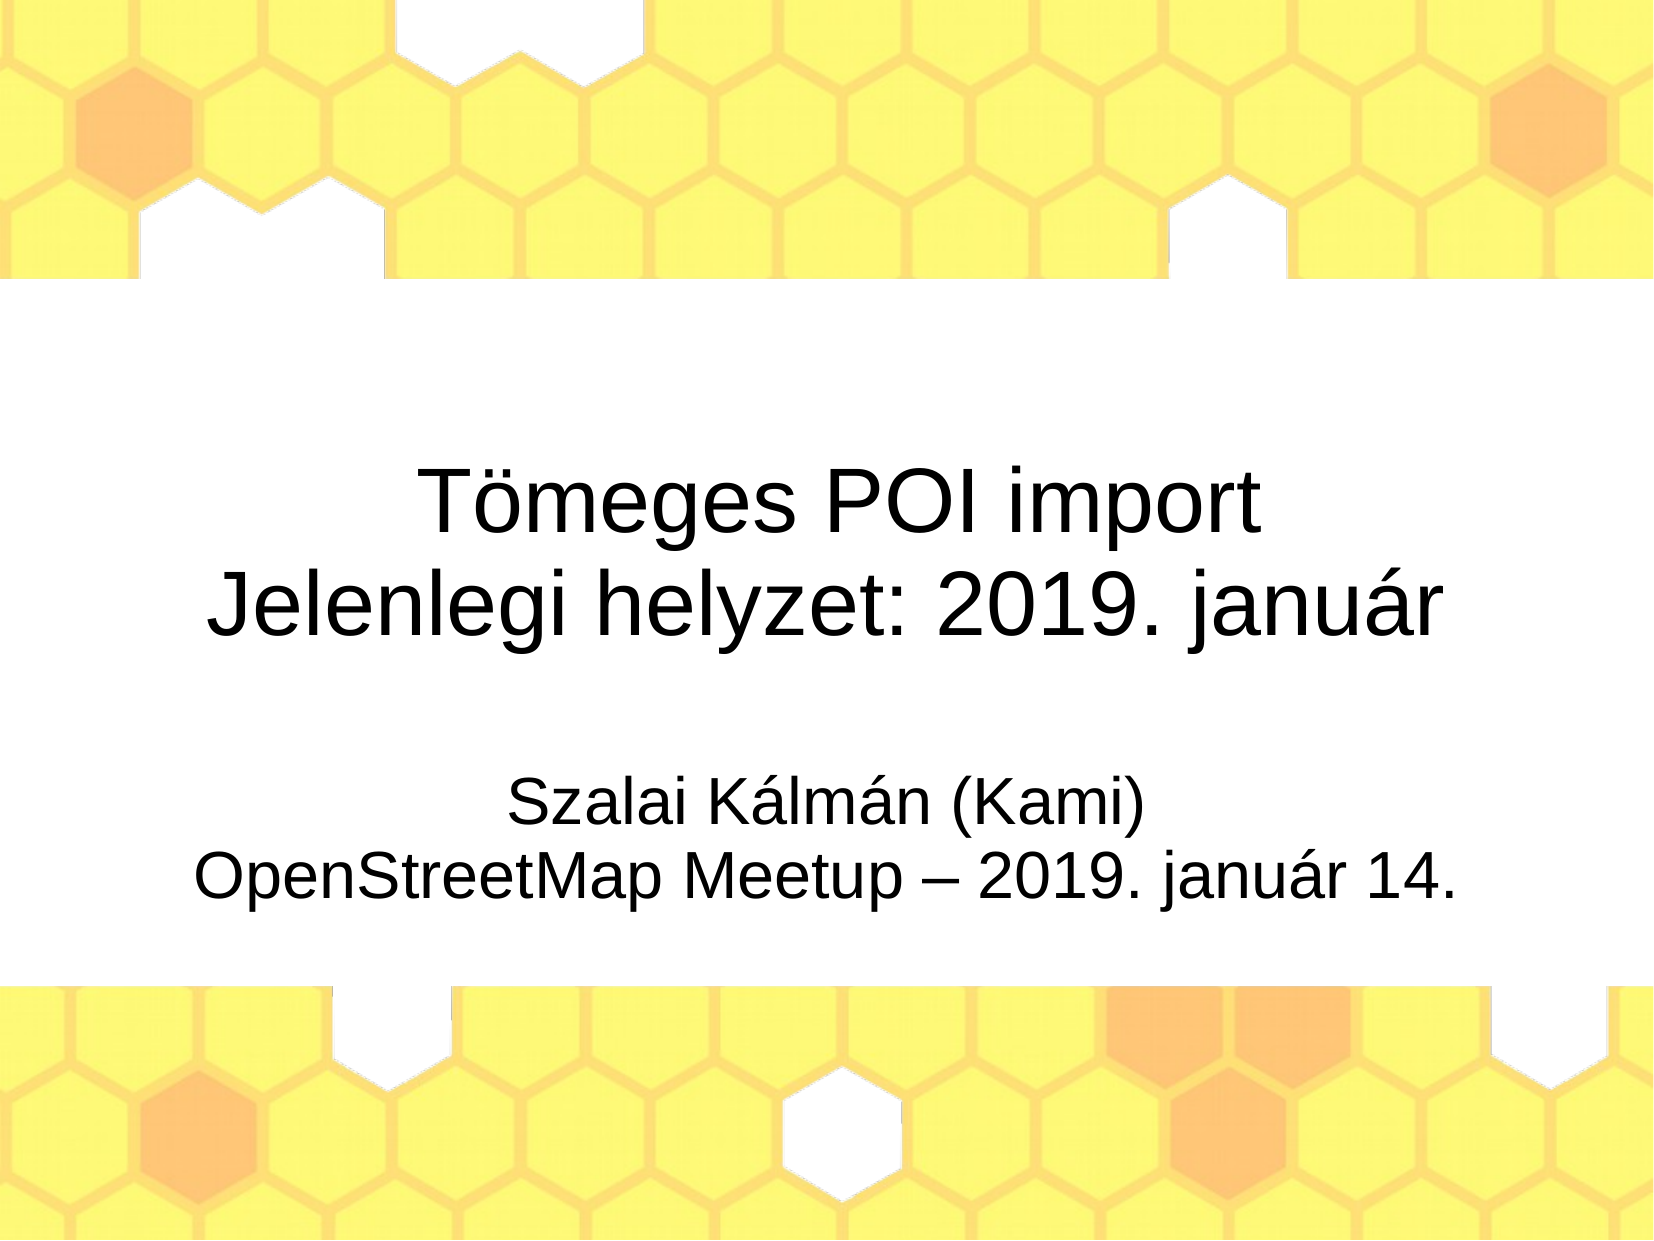

# Tömeges POI import Jelenlegi helyzet: 2019. január
Szalai Kálmán (Kami)
OpenStreetMap Meetup – 2019. január 14.